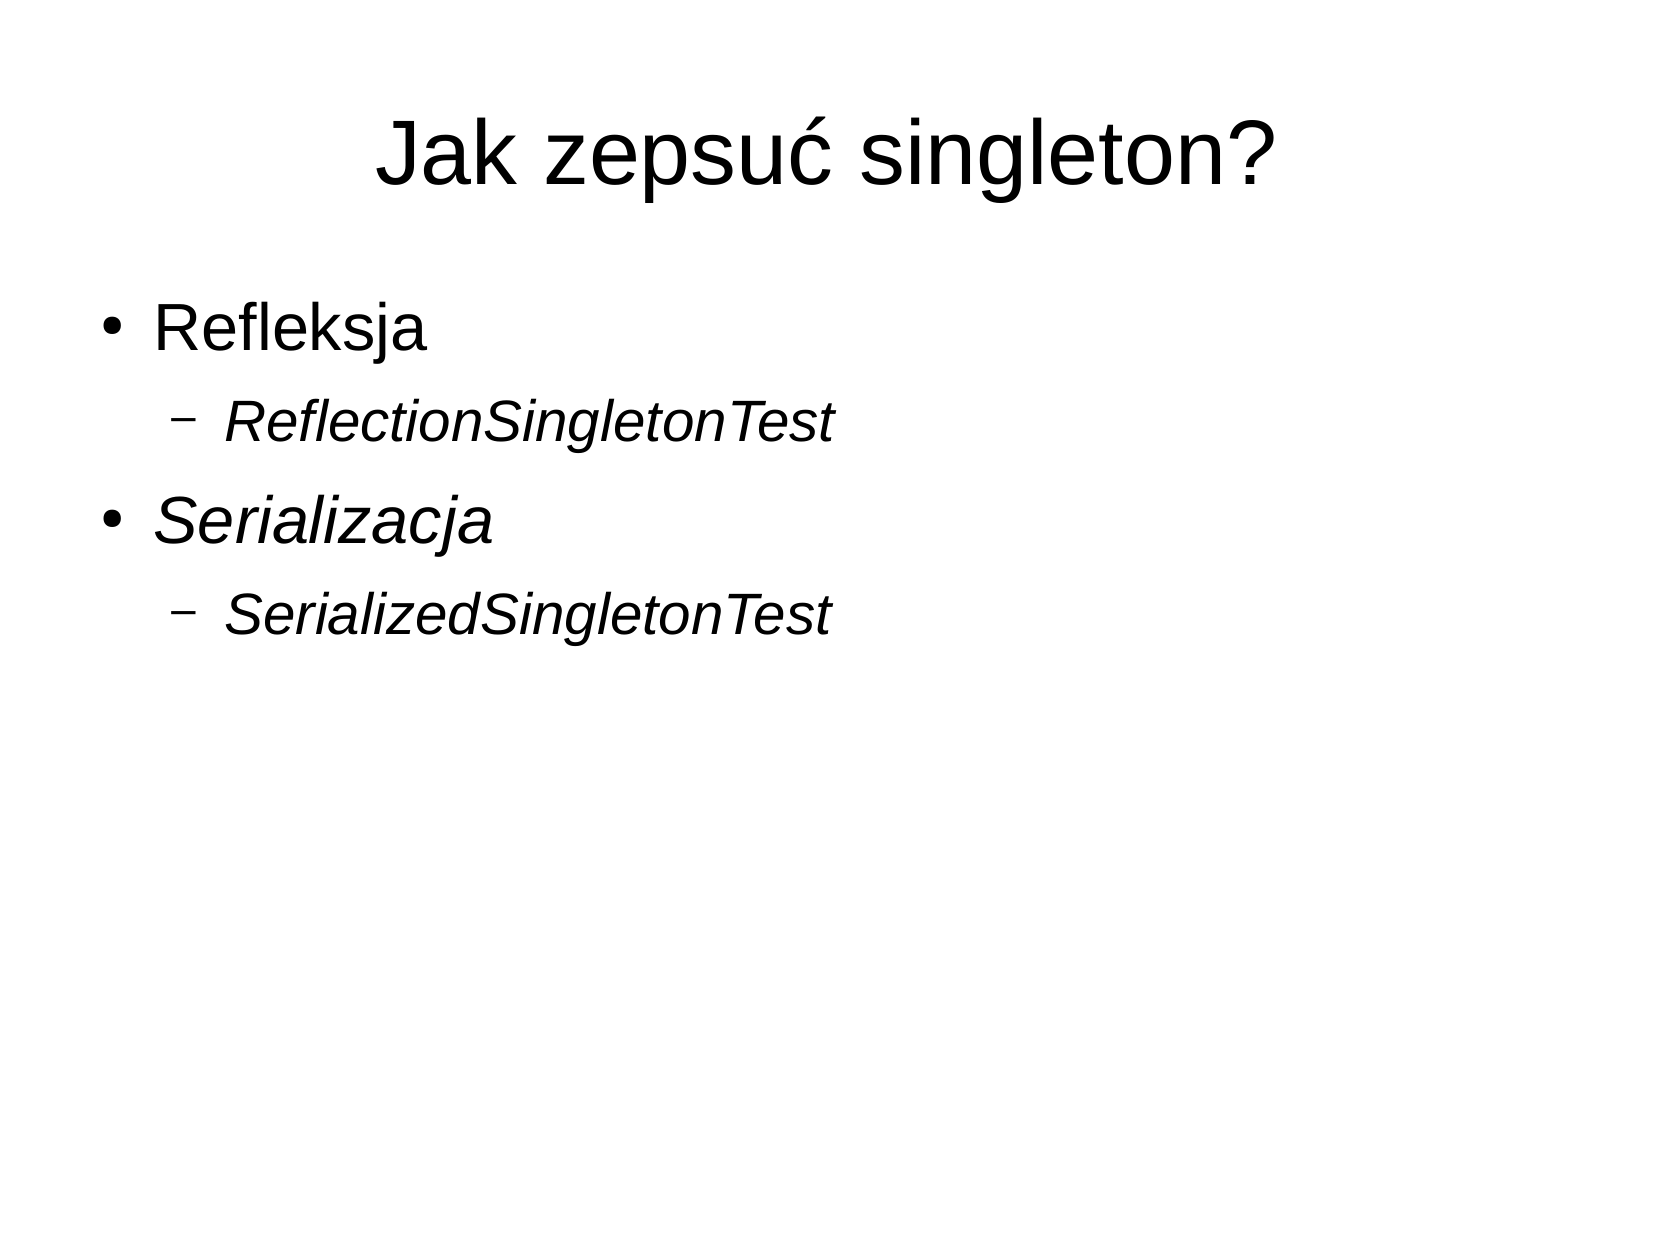

# Jak zepsuć singleton?
Refleksja
ReflectionSingletonTest
Serializacja
SerializedSingletonTest